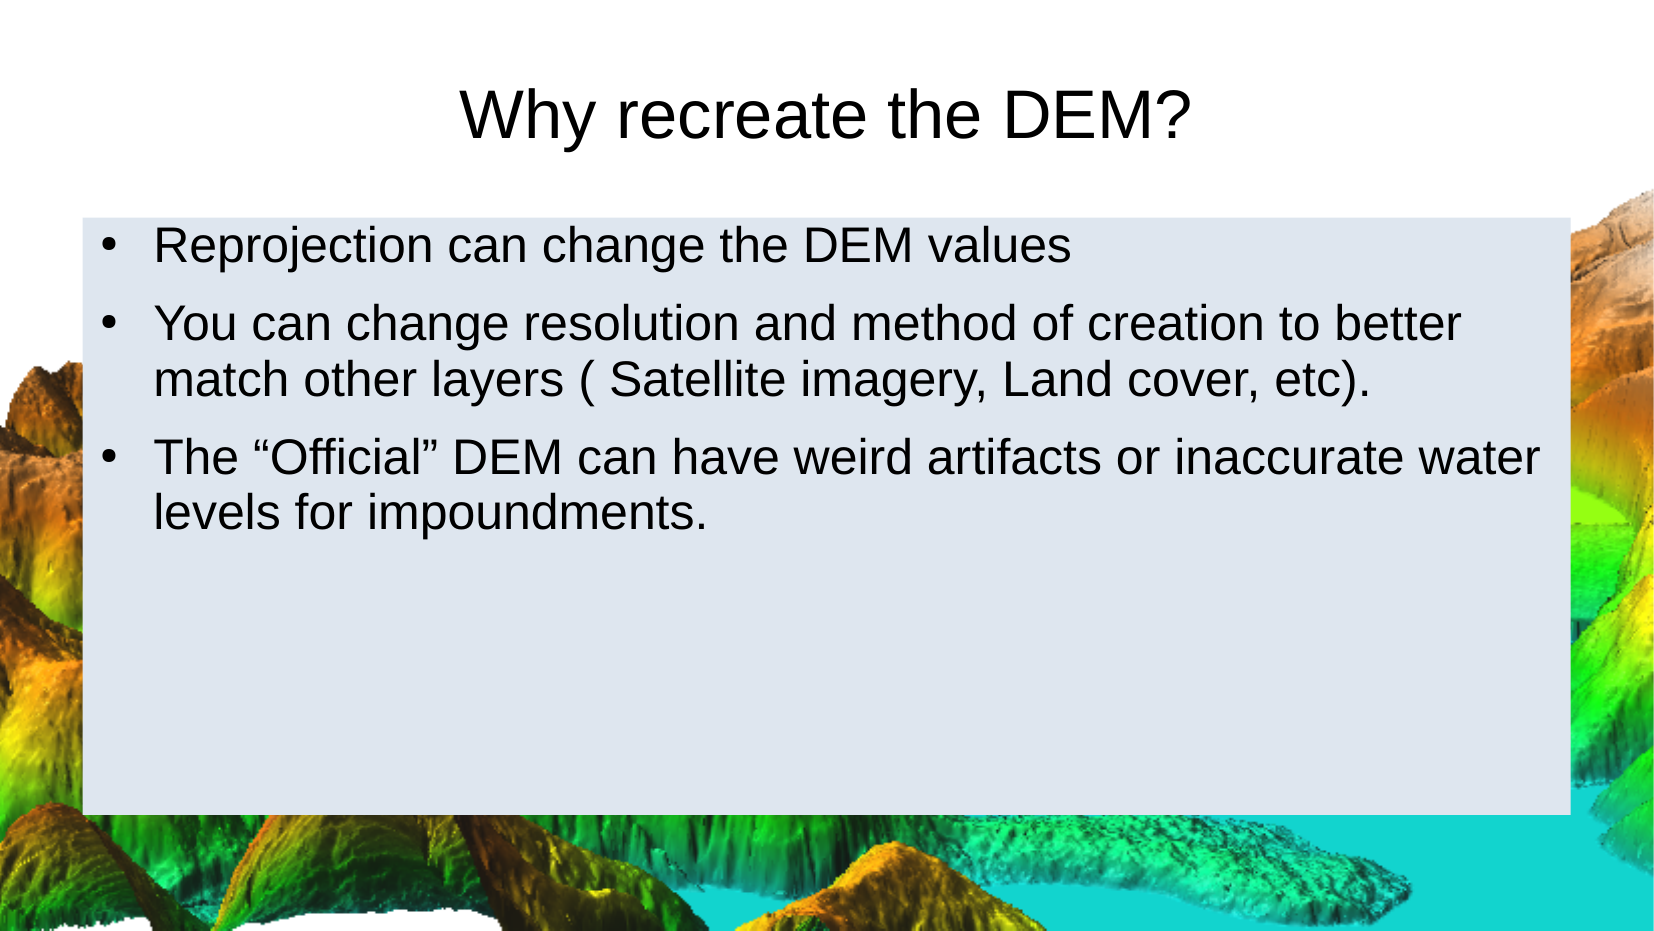

# Why recreate the DEM?
Reprojection can change the DEM values
You can change resolution and method of creation to better match other layers ( Satellite imagery, Land cover, etc).
The “Official” DEM can have weird artifacts or inaccurate water levels for impoundments.